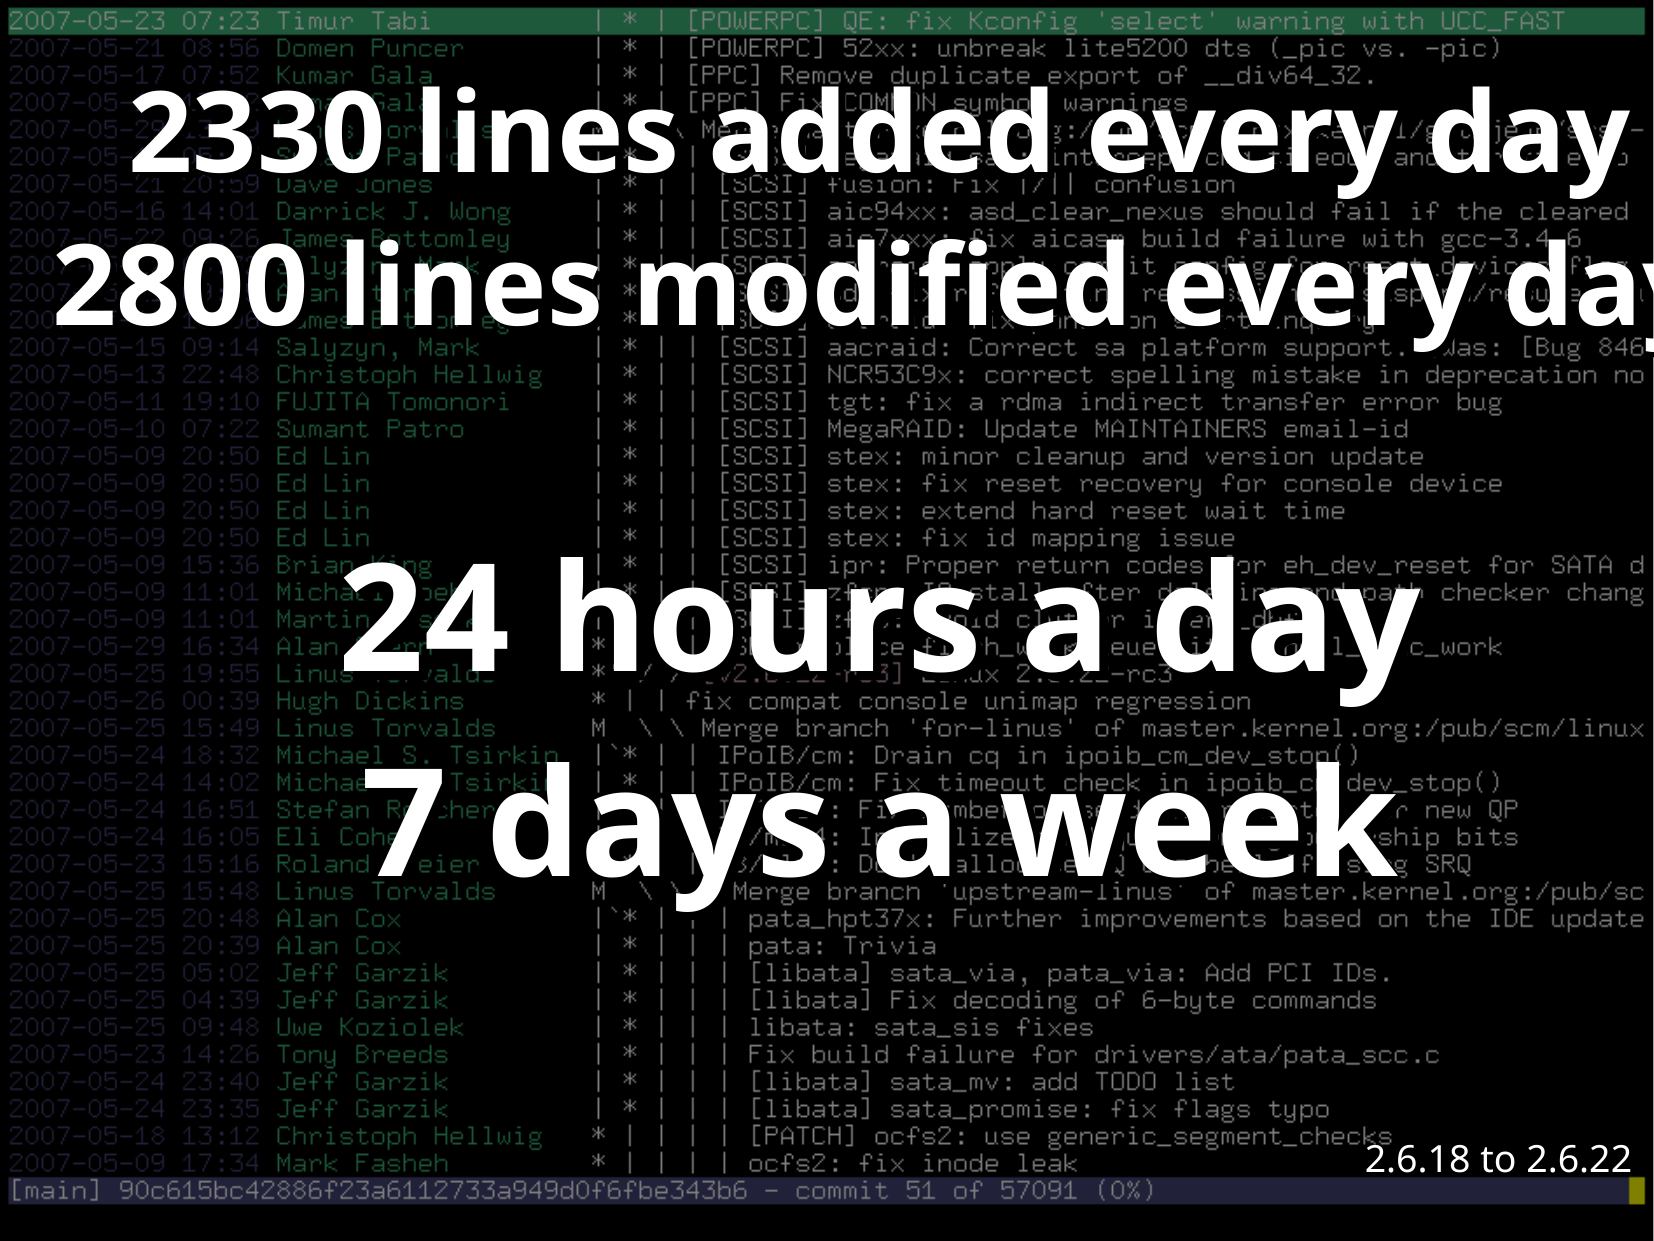

2330 lines added every day
2800 lines modified every day
24 hours a day
7 days a week
2.6.18 to 2.6.22